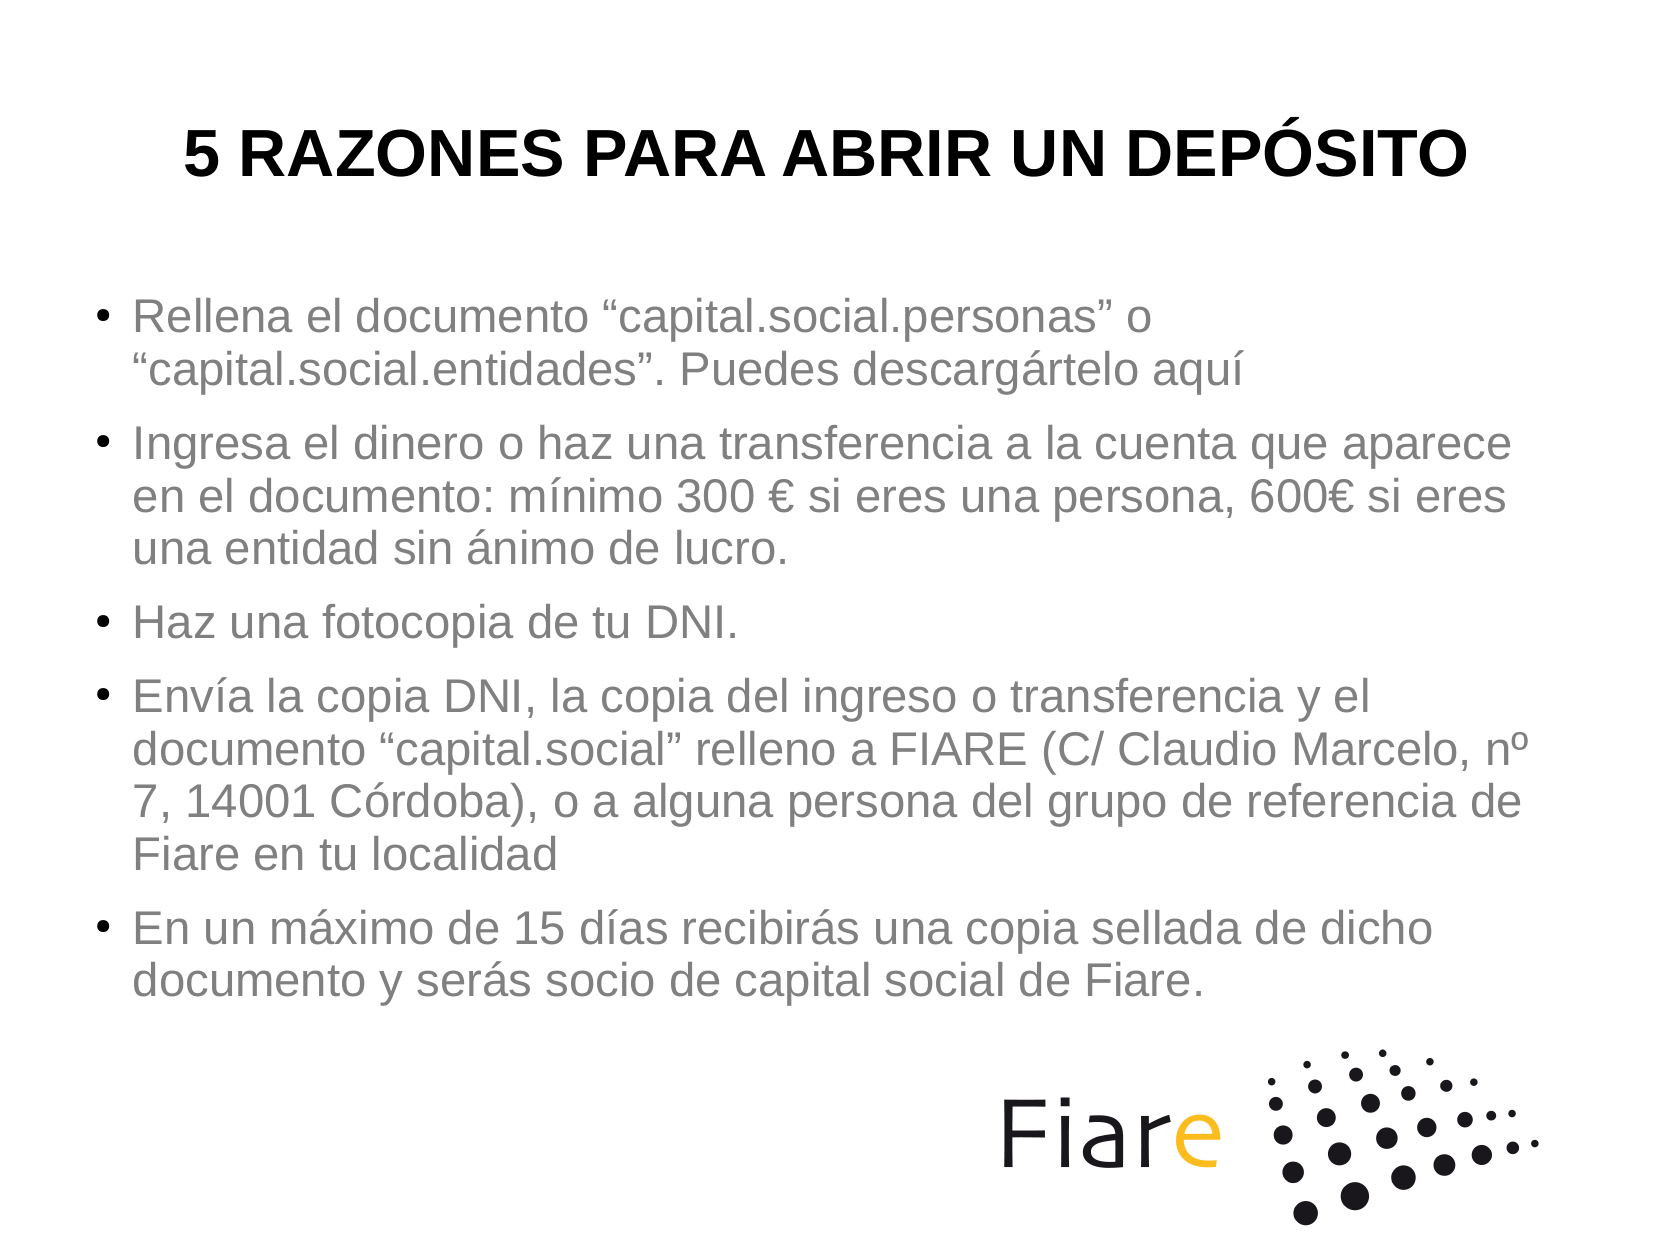

# 5 RAZONES PARA ABRIR UN DEPÓSITO
Rellena el documento “capital.social.personas” o “capital.social.entidades”. Puedes descargártelo aquí
Ingresa el dinero o haz una transferencia a la cuenta que aparece en el documento: mínimo 300 € si eres una persona, 600€ si eres una entidad sin ánimo de lucro.
Haz una fotocopia de tu DNI.
Envía la copia DNI, la copia del ingreso o transferencia y el documento “capital.social” relleno a FIARE (C/ Claudio Marcelo, nº 7, 14001 Córdoba), o a alguna persona del grupo de referencia de Fiare en tu localidad
En un máximo de 15 días recibirás una copia sellada de dicho documento y serás socio de capital social de Fiare.